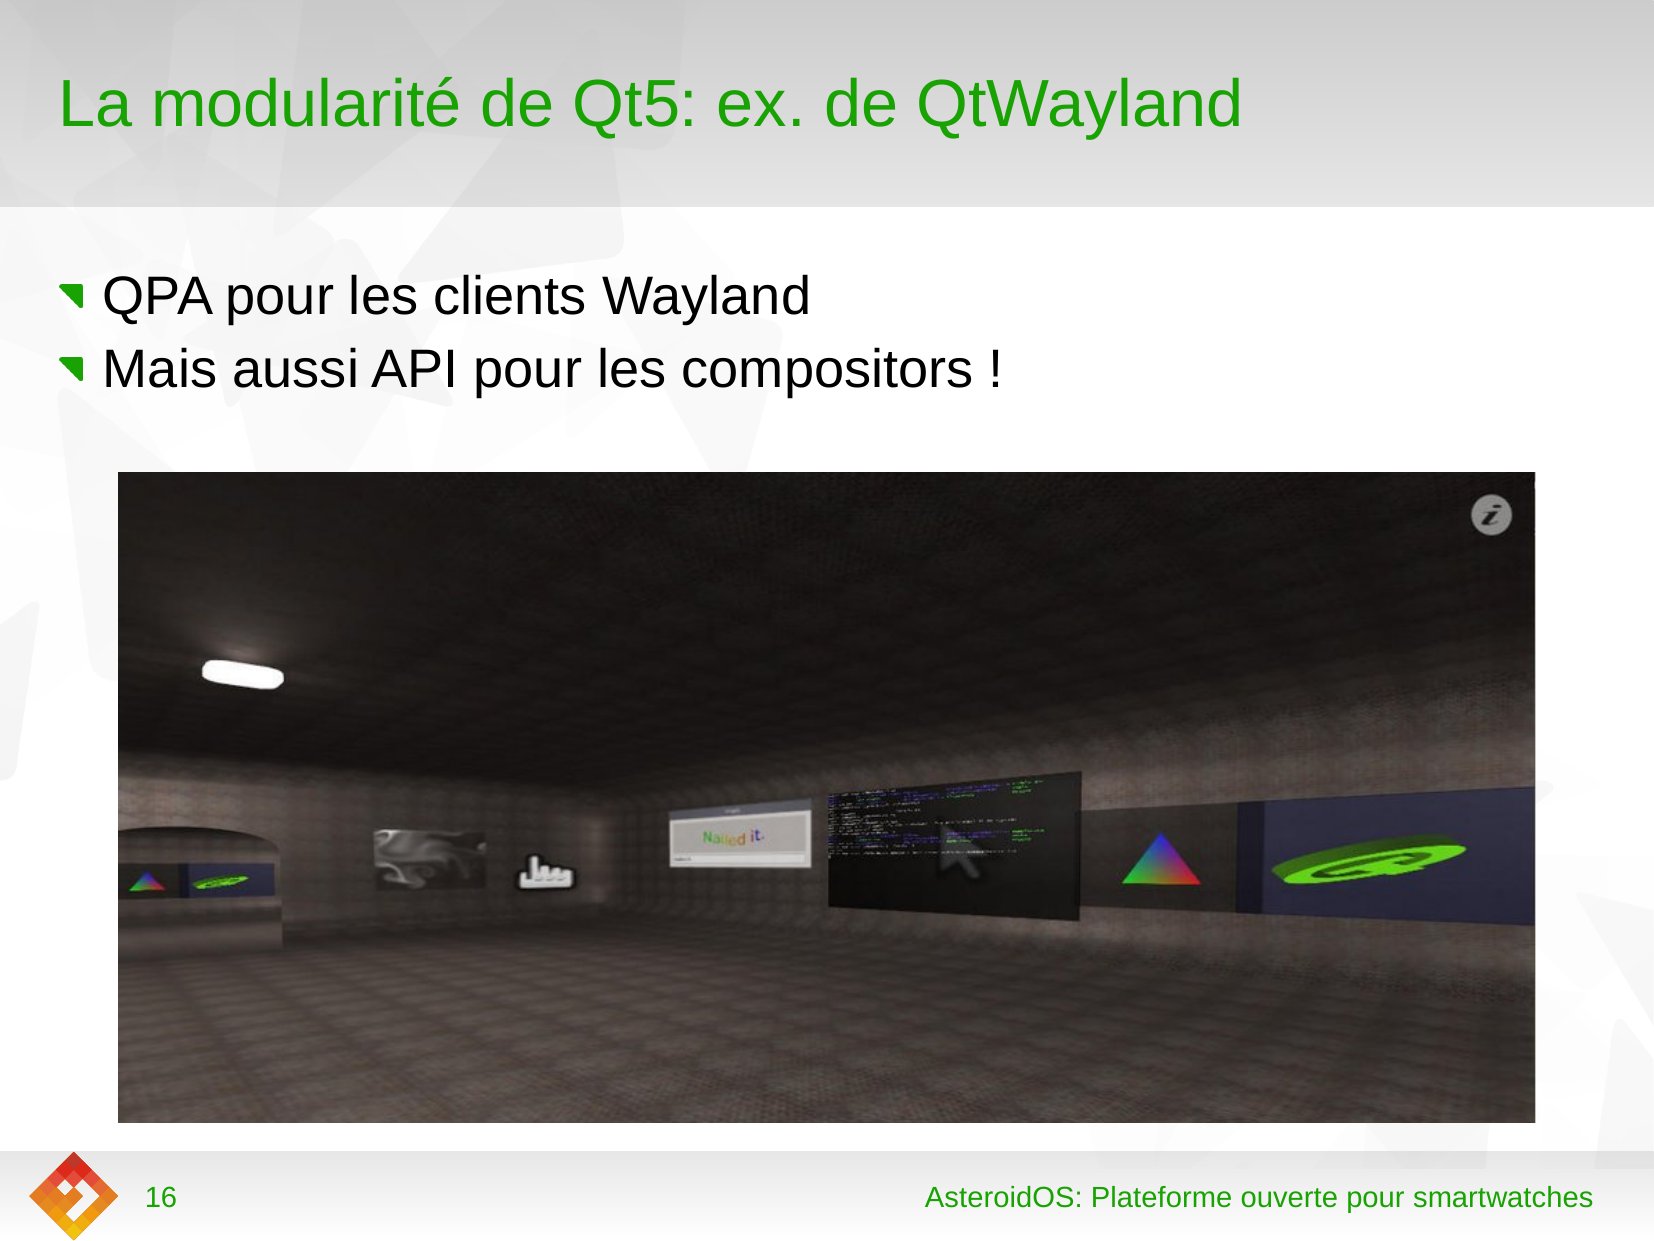

# La modularité de Qt5: ex. de QtWayland
QPA pour les clients Wayland
Mais aussi API pour les compositors !
16
AsteroidOS: Plateforme ouverte pour smartwatches